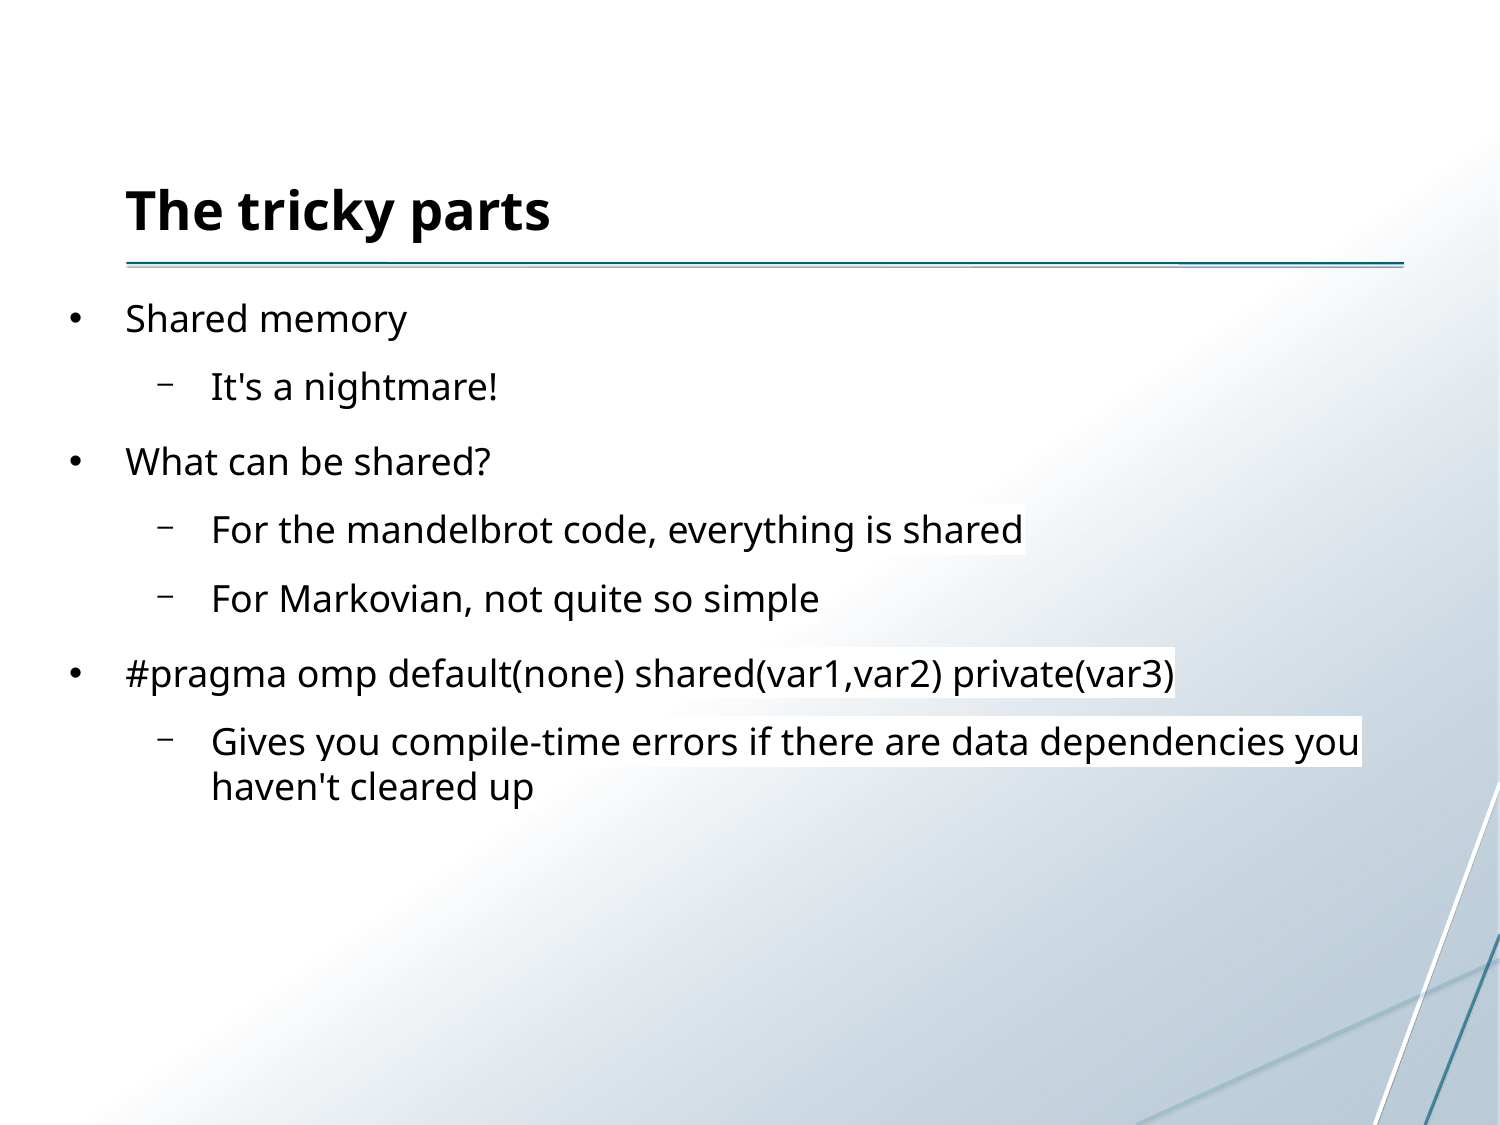

# The tricky parts
Shared memory
It's a nightmare!
What can be shared?
For the mandelbrot code, everything is shared
For Markovian, not quite so simple
#pragma omp default(none) shared(var1,var2) private(var3)
Gives you compile-time errors if there are data dependencies you haven't cleared up